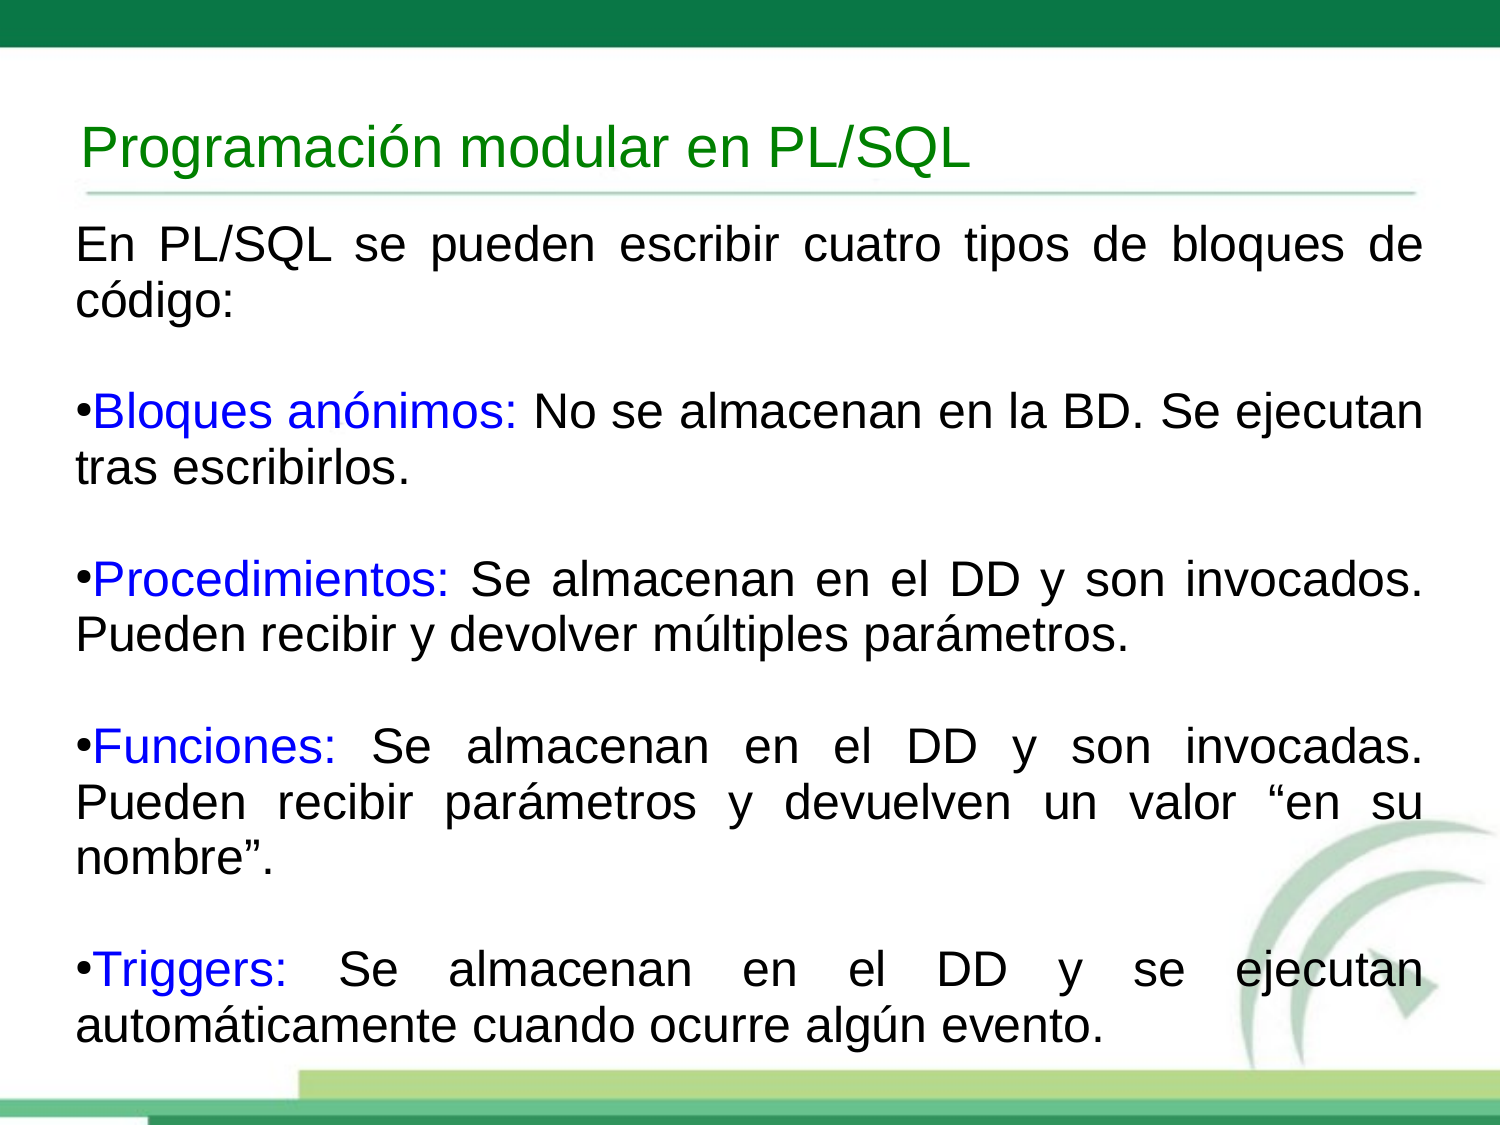

# Programación modular en PL/SQL
En PL/SQL se pueden escribir cuatro tipos de bloques de código:
Bloques anónimos: No se almacenan en la BD. Se ejecutan tras escribirlos.
Procedimientos: Se almacenan en el DD y son invocados. Pueden recibir y devolver múltiples parámetros.
Funciones: Se almacenan en el DD y son invocadas. Pueden recibir parámetros y devuelven un valor “en su nombre”.
Triggers: Se almacenan en el DD y se ejecutan automáticamente cuando ocurre algún evento.